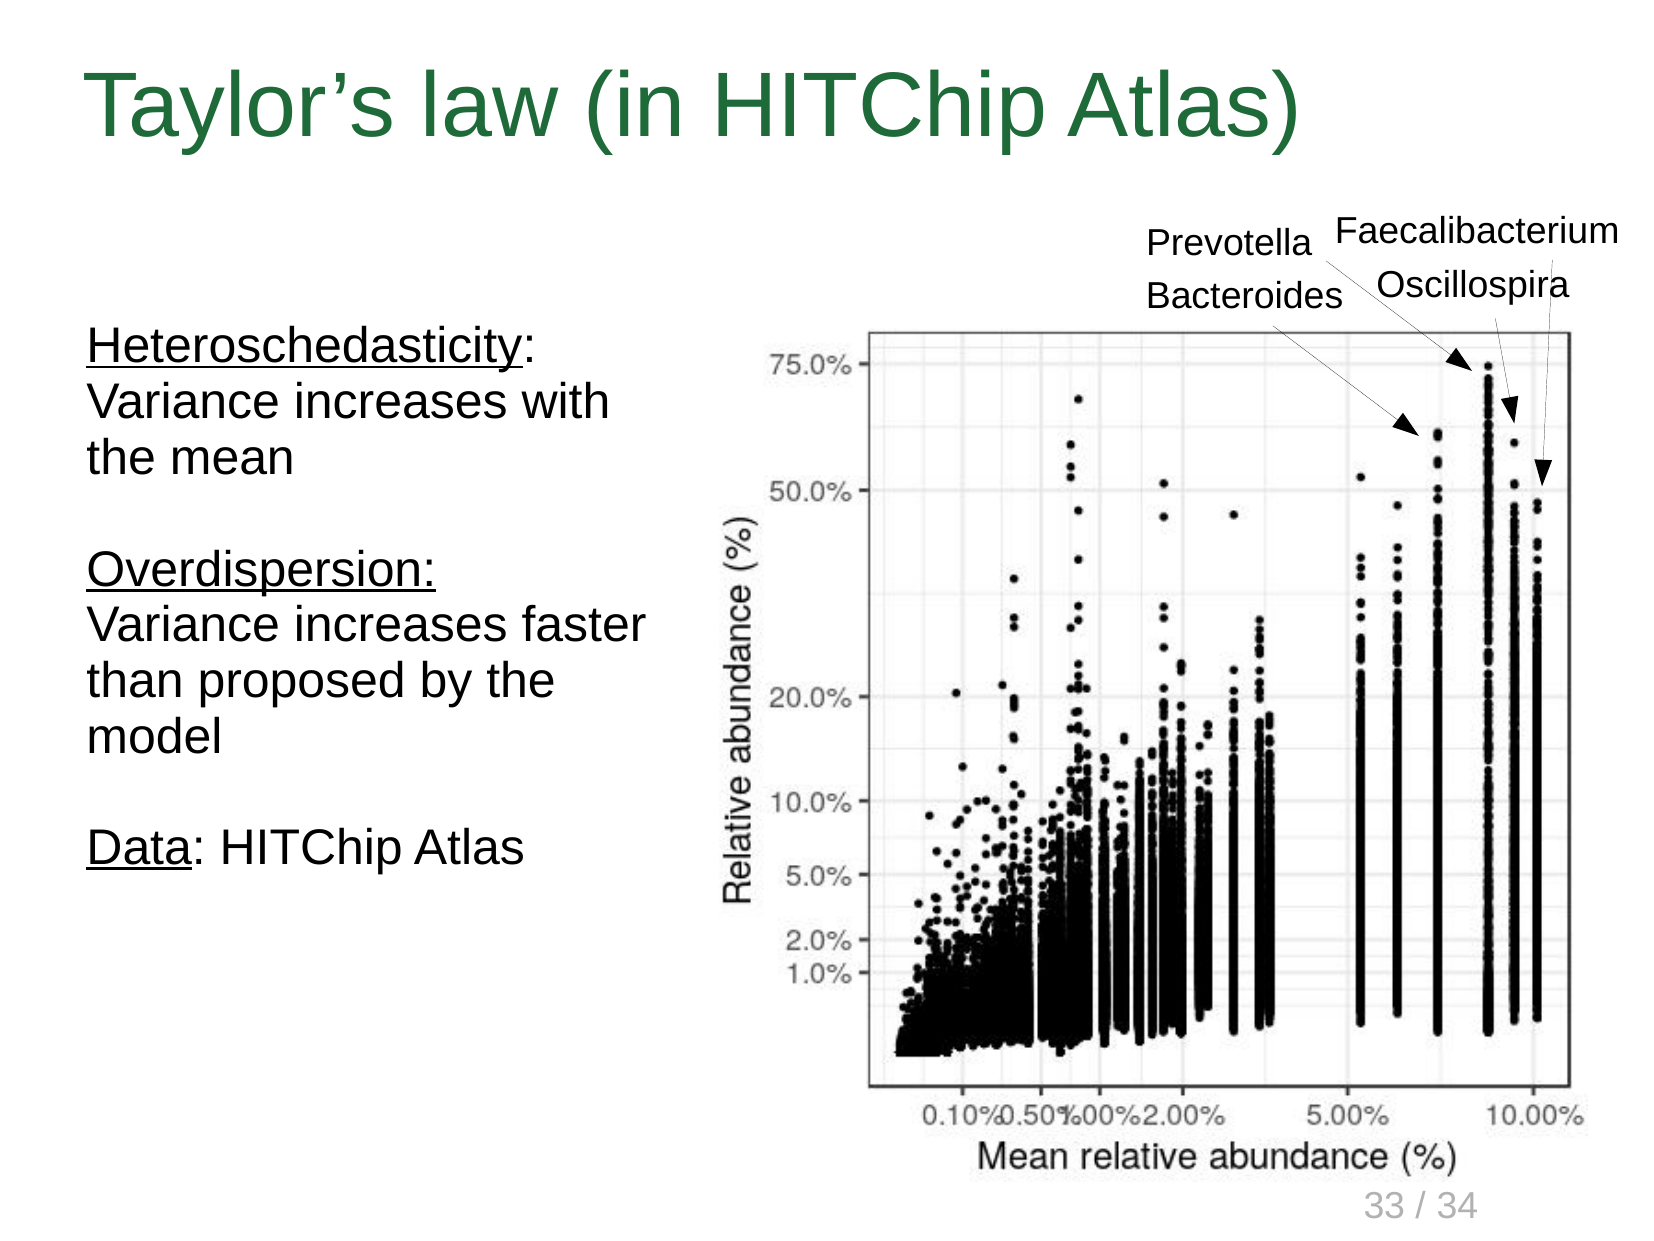

# Taylor’s law (in HITChip Atlas)
Faecalibacterium
Prevotella
Oscillospira
Bacteroides
Heteroschedasticity:
Variance increases with the mean
Overdispersion:
Variance increases faster than proposed by the model
Data: HITChip Atlas